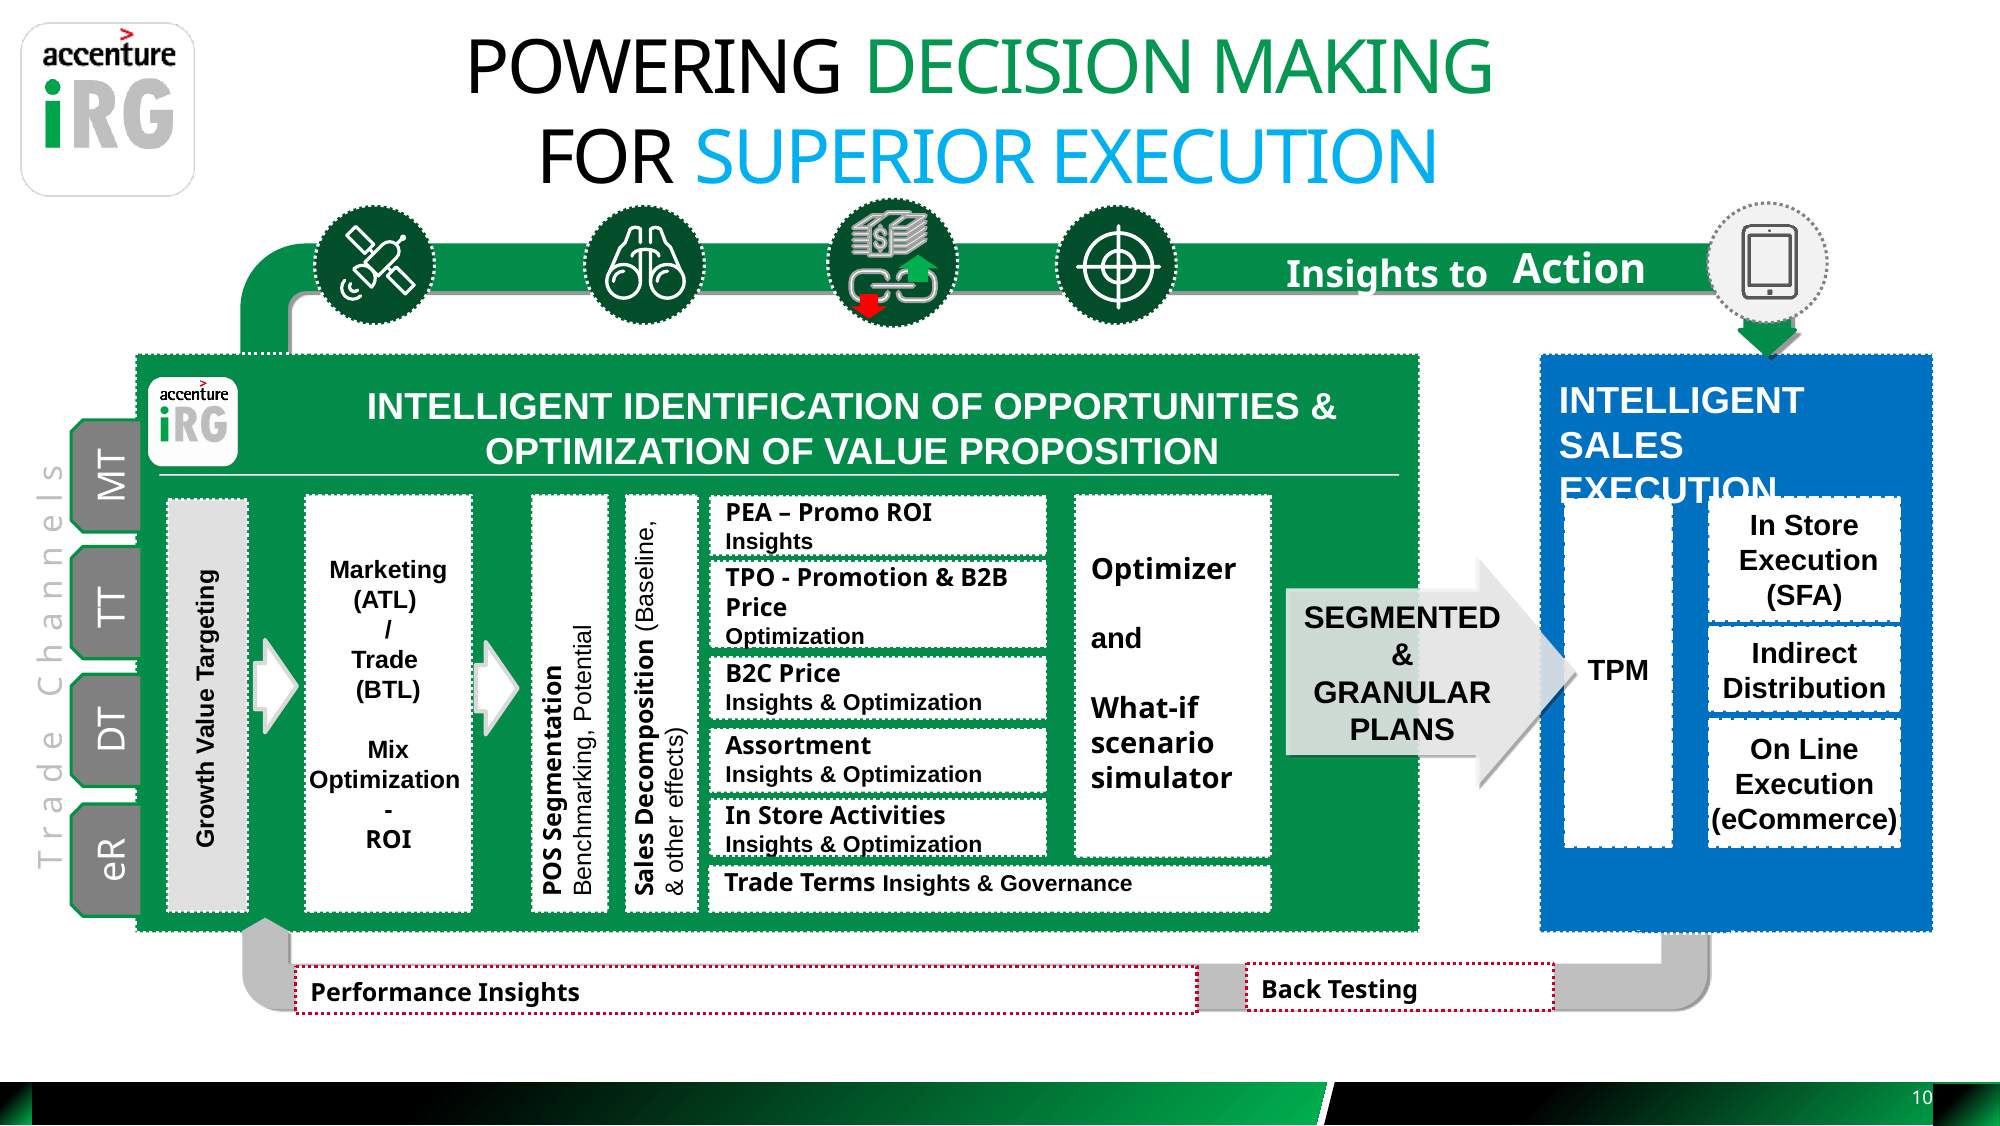

# POWERING DECISION MAKING FOR SUPERIOR EXECUTION
Action
Insights to
INTELLIGENT
SALES
EXECUTION
INTELLIGENT IDENTIFICATION OF OPPORTUNITIES & OPTIMIZATION OF VALUE PROPOSITION
MT
Marketing (ATL)
/
Trade
(BTL)
Mix Optimization
-
ROI
Optimizer
and
What-if scenario simulator
PEA – Promo ROI
Insights
In Store
 Execution
(SFA)
TPM
By PoS/Segment
SEGMENTED
&
GRANULAR PLANS
TPO - Promotion & B2B Price
Optimization
TT
Indirect Distribution
Trade Channels
B2C Price
Insights & Optimization
Growth Value Targeting
POS Segmentation Benchmarking, Potential
Sales Decomposition (Baseline, & other effects)
DT
On Line
Execution
(eCommerce)
Assortment
Insights & Optimization
In Store Activities Insights & Optimization
eR
Trade Terms Insights & Governance
Back Testing
Performance Insights